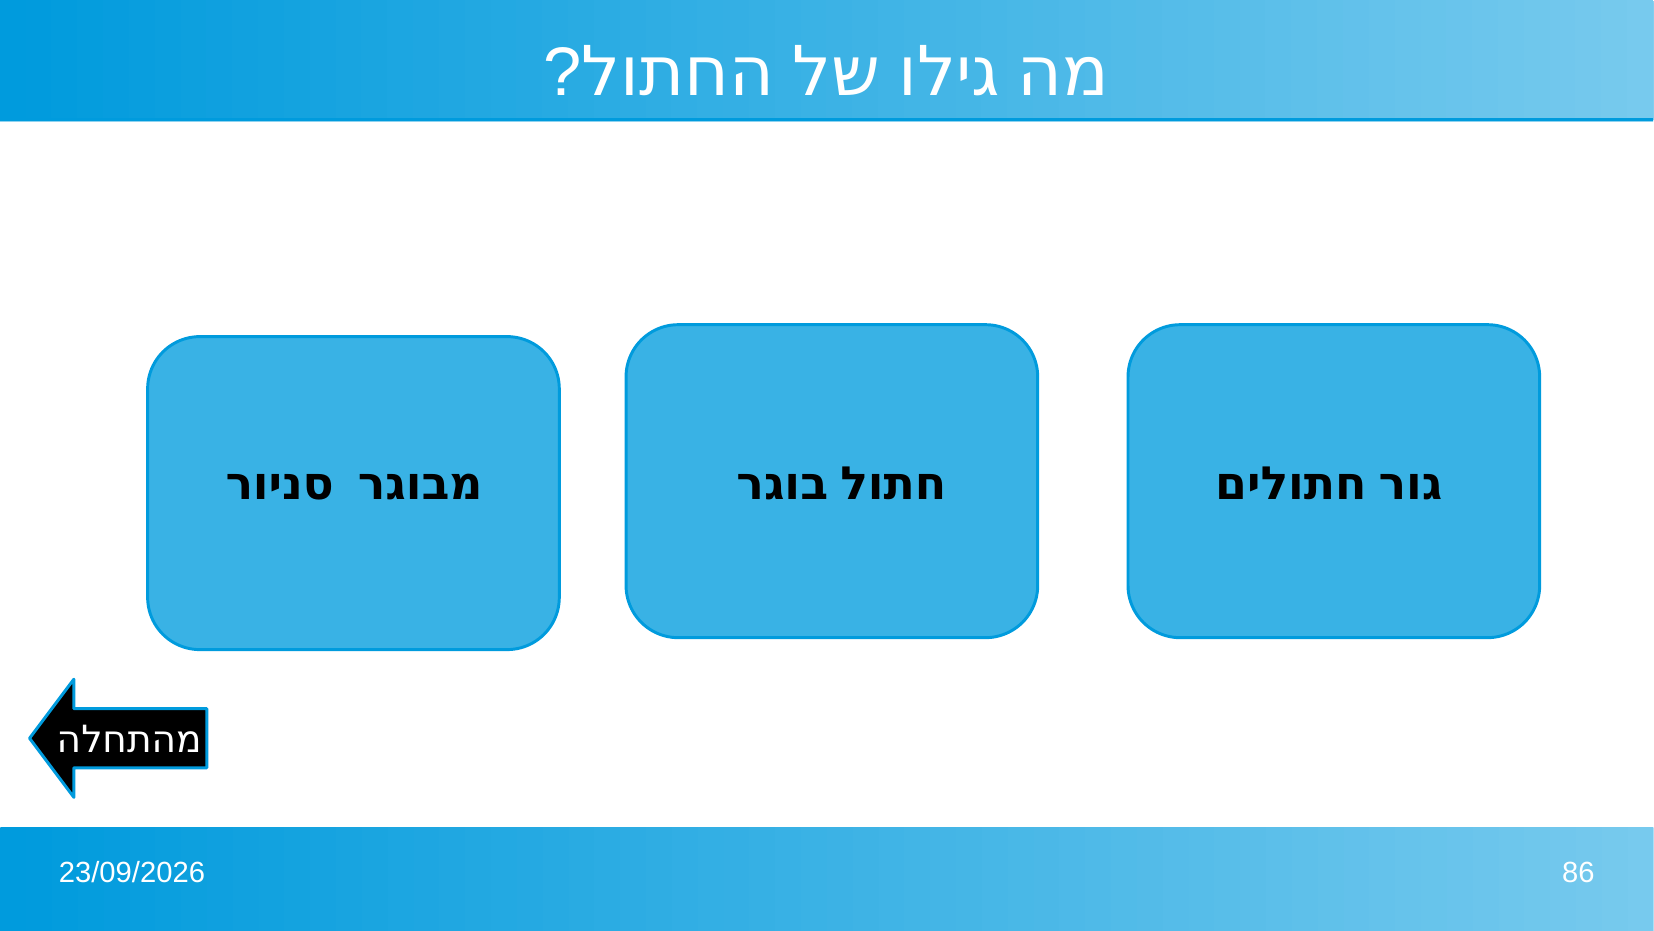

# ?מה גילו של החתול
מבוגר סניור
חתול בוגר
גור חתולים
מהתחלה
86